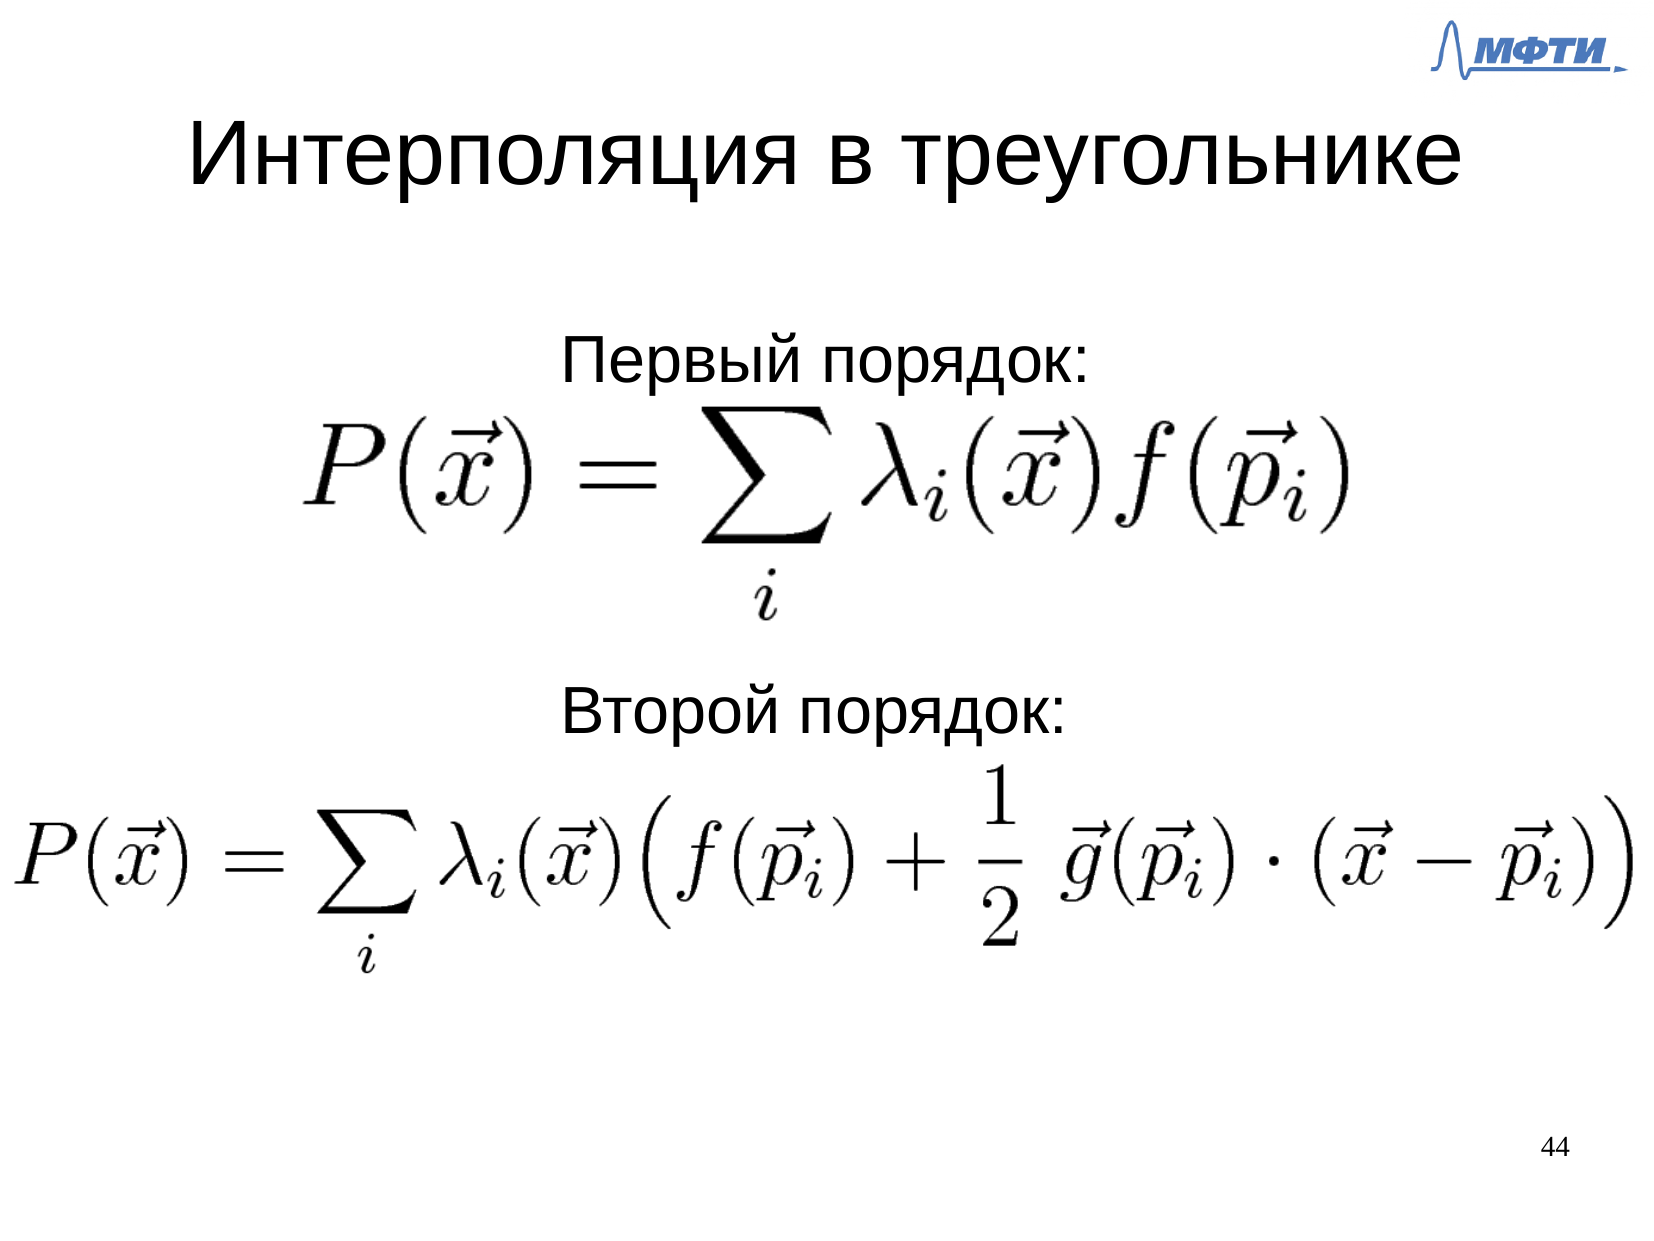

# Интерполяция в треугольнике
Первый порядок:
Второй порядок:
44